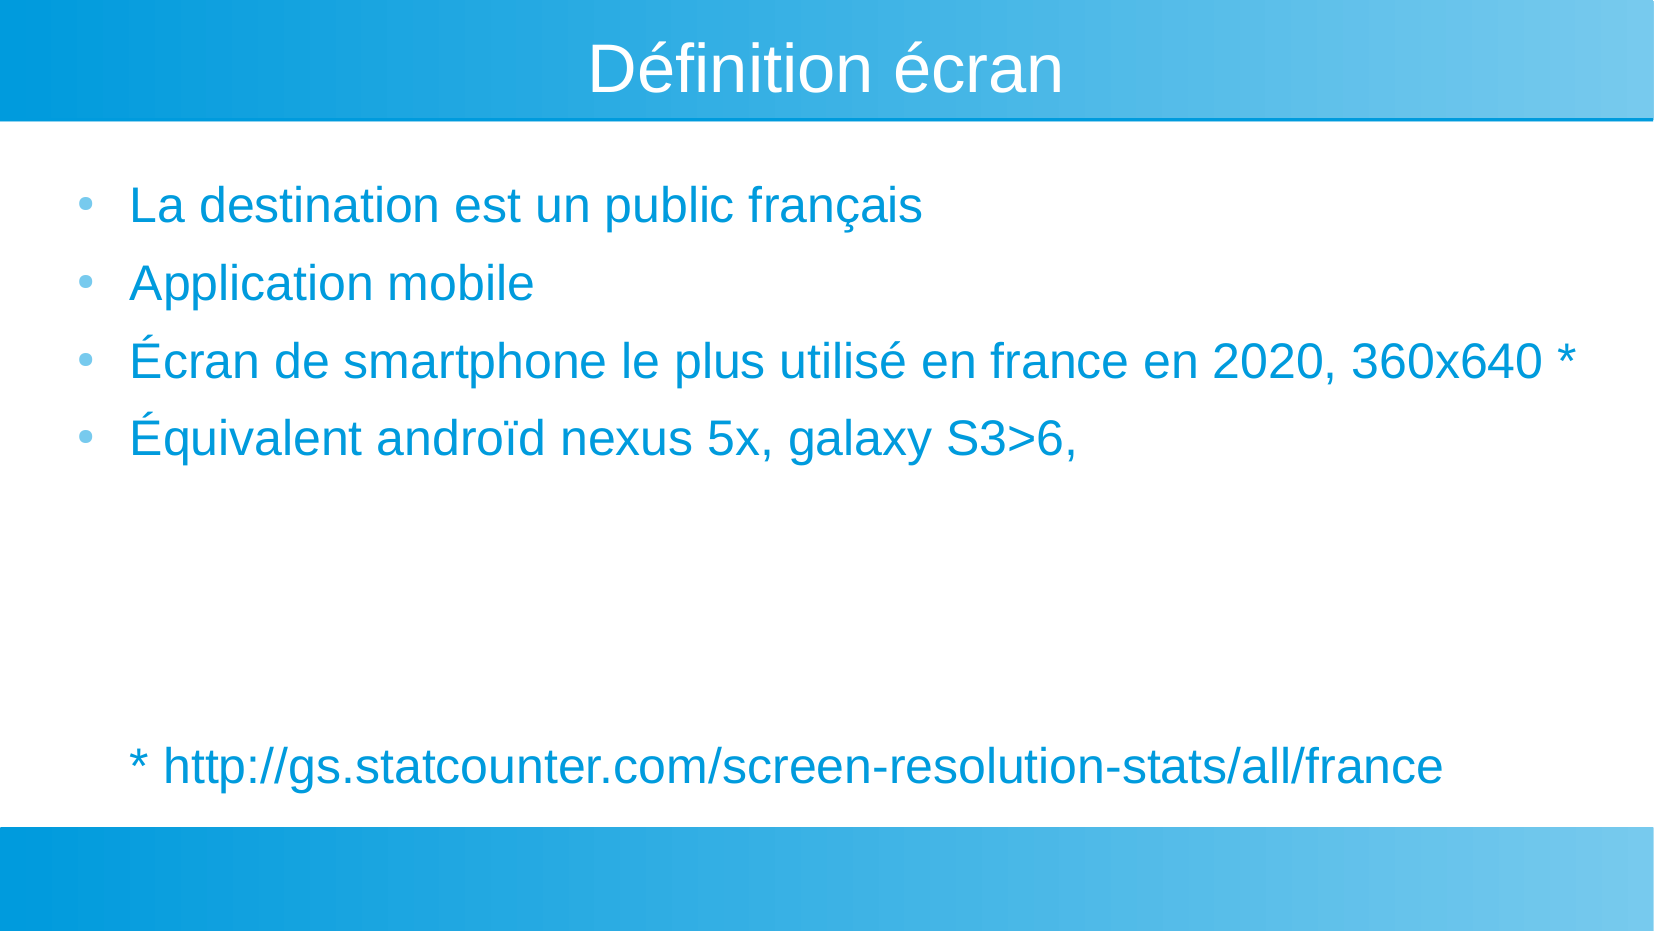

# Définition écran
La destination est un public français
Application mobile
Écran de smartphone le plus utilisé en france en 2020, 360x640 *
Équivalent androïd nexus 5x, galaxy S3>6,
* http://gs.statcounter.com/screen-resolution-stats/all/france